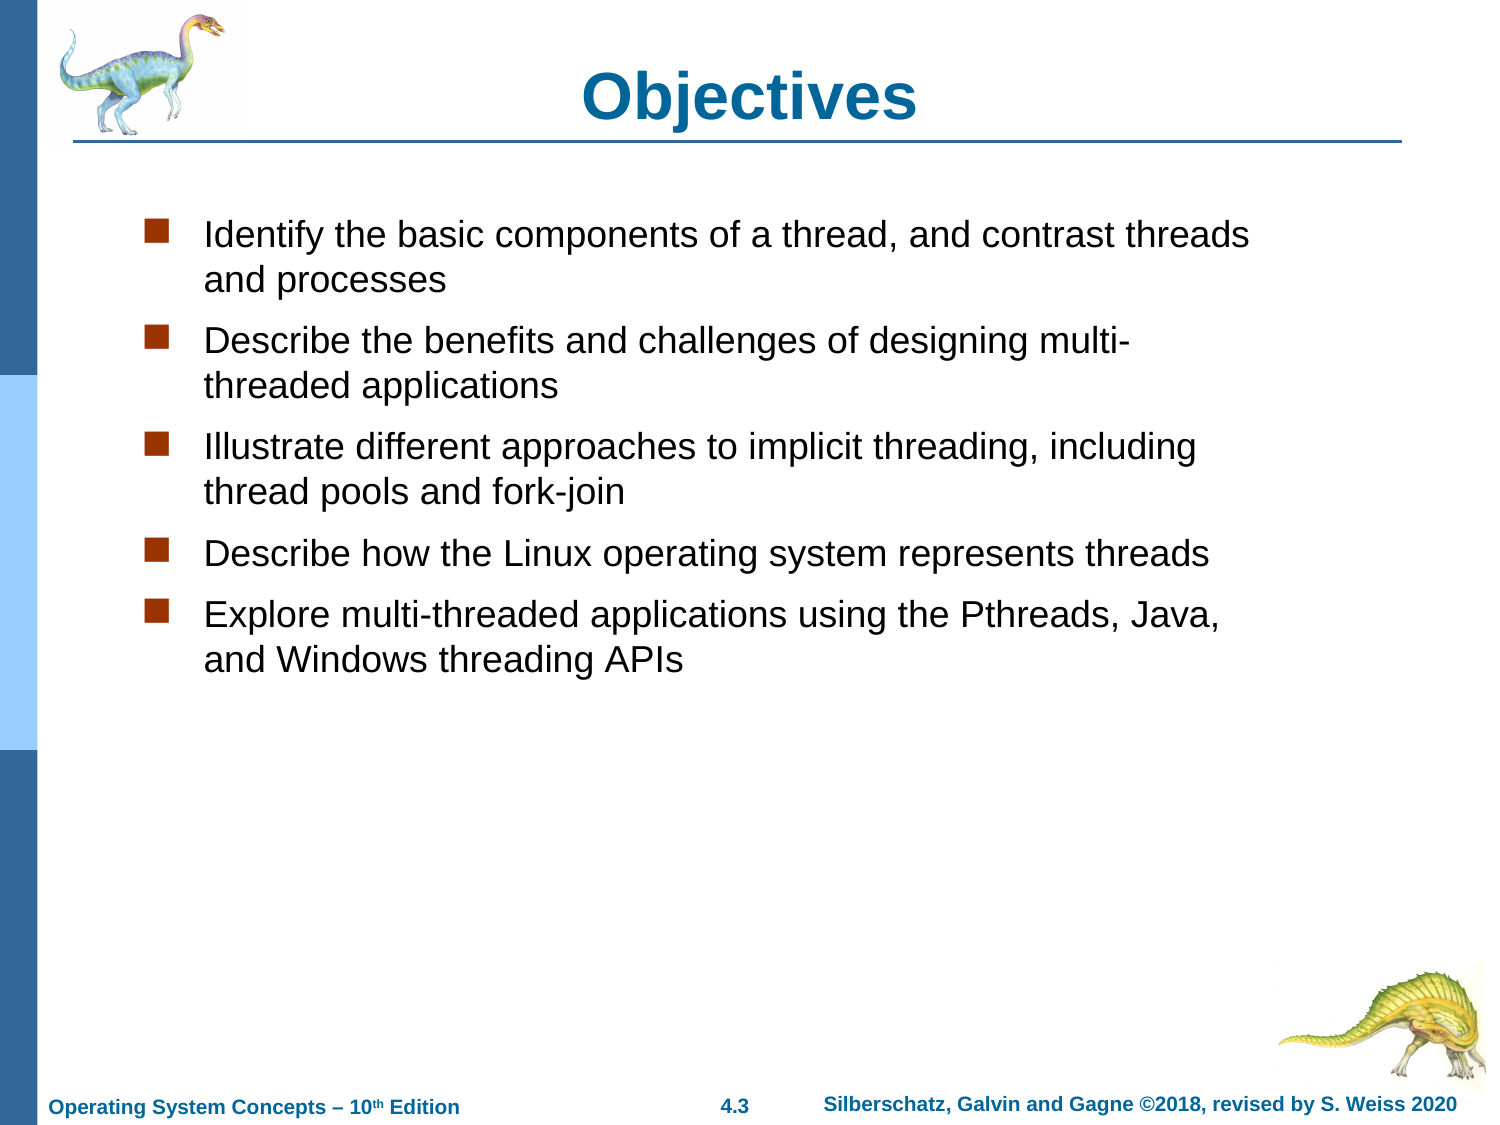

# Objectives
Identify the basic components of a thread, and contrast threads and processes
Describe the benefits and challenges of designing multi-threaded applications
Illustrate different approaches to implicit threading, including thread pools and fork-join
Describe how the Linux operating system represents threads
Explore multi-threaded applications using the Pthreads, Java, and Windows threading APIs